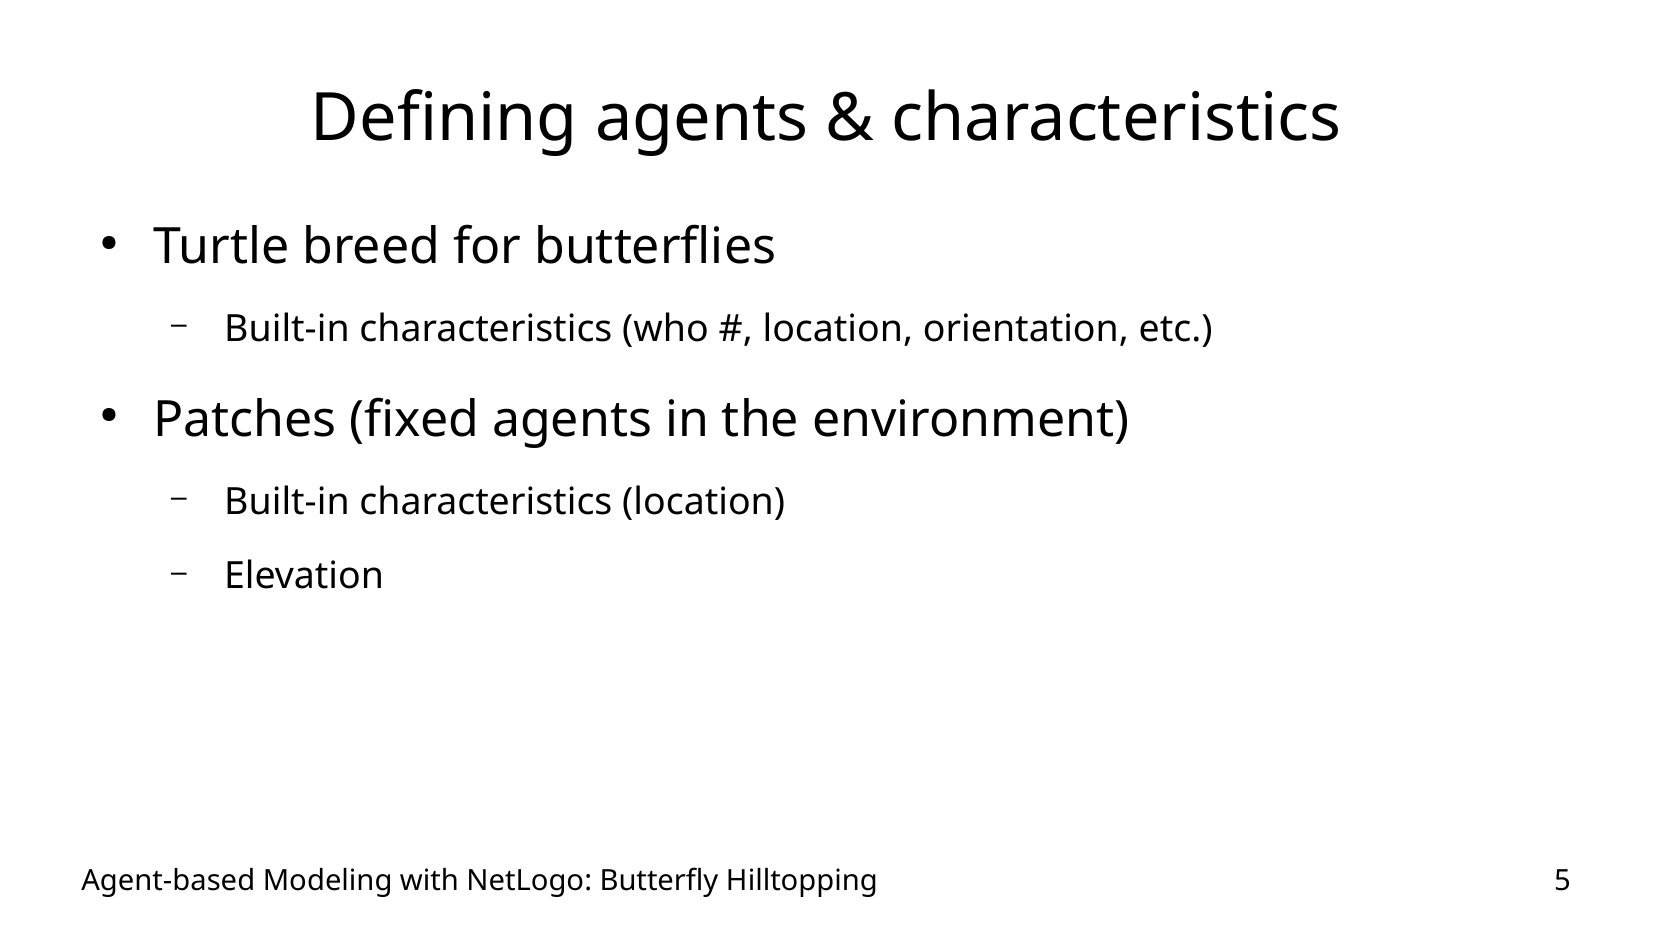

# Defining agents & characteristics
Turtle breed for butterflies
Built-in characteristics (who #, location, orientation, etc.)
Patches (fixed agents in the environment)
Built-in characteristics (location)
Elevation
Agent-based Modeling with NetLogo: Butterfly Hilltopping
5